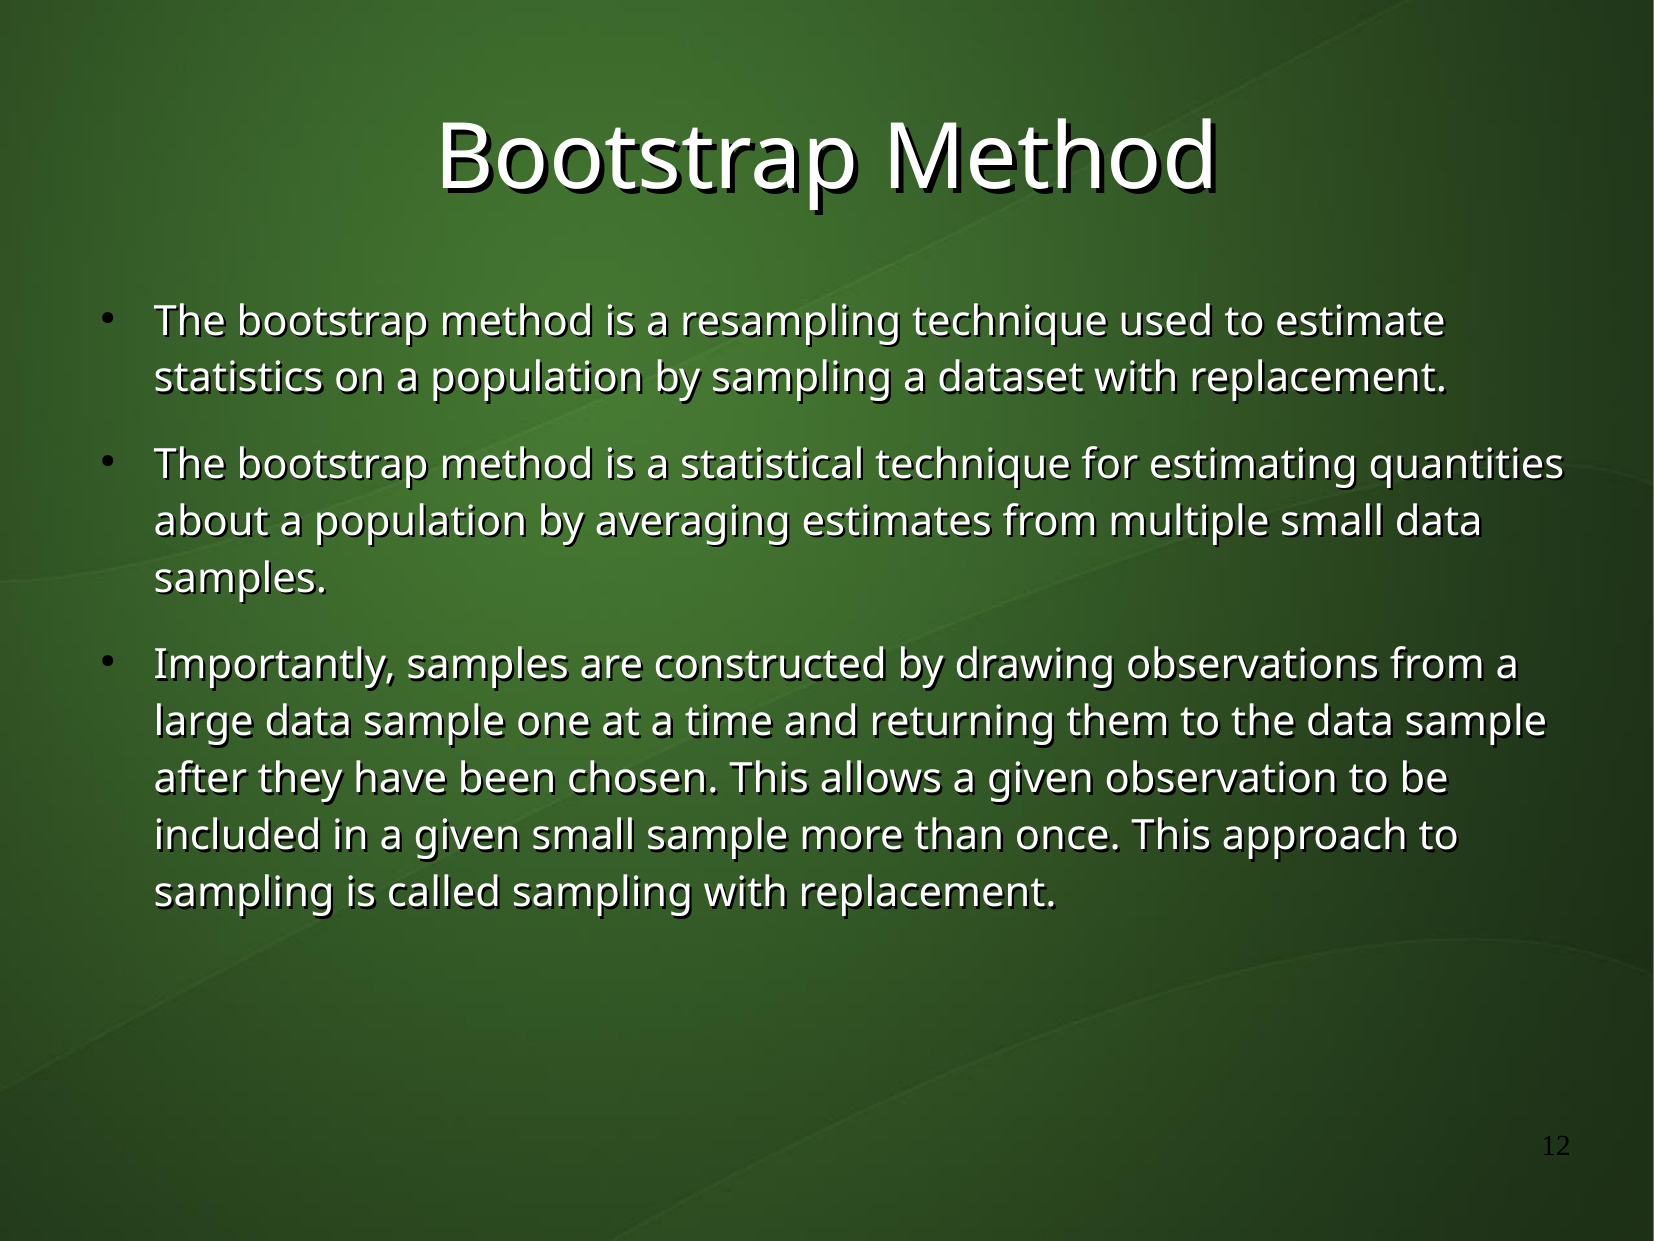

# Bootstrap Method
The bootstrap method is a resampling technique used to estimate statistics on a population by sampling a dataset with replacement.
The bootstrap method is a statistical technique for estimating quantities about a population by averaging estimates from multiple small data samples.
Importantly, samples are constructed by drawing observations from a large data sample one at a time and returning them to the data sample after they have been chosen. This allows a given observation to be included in a given small sample more than once. This approach to sampling is called sampling with replacement.
12